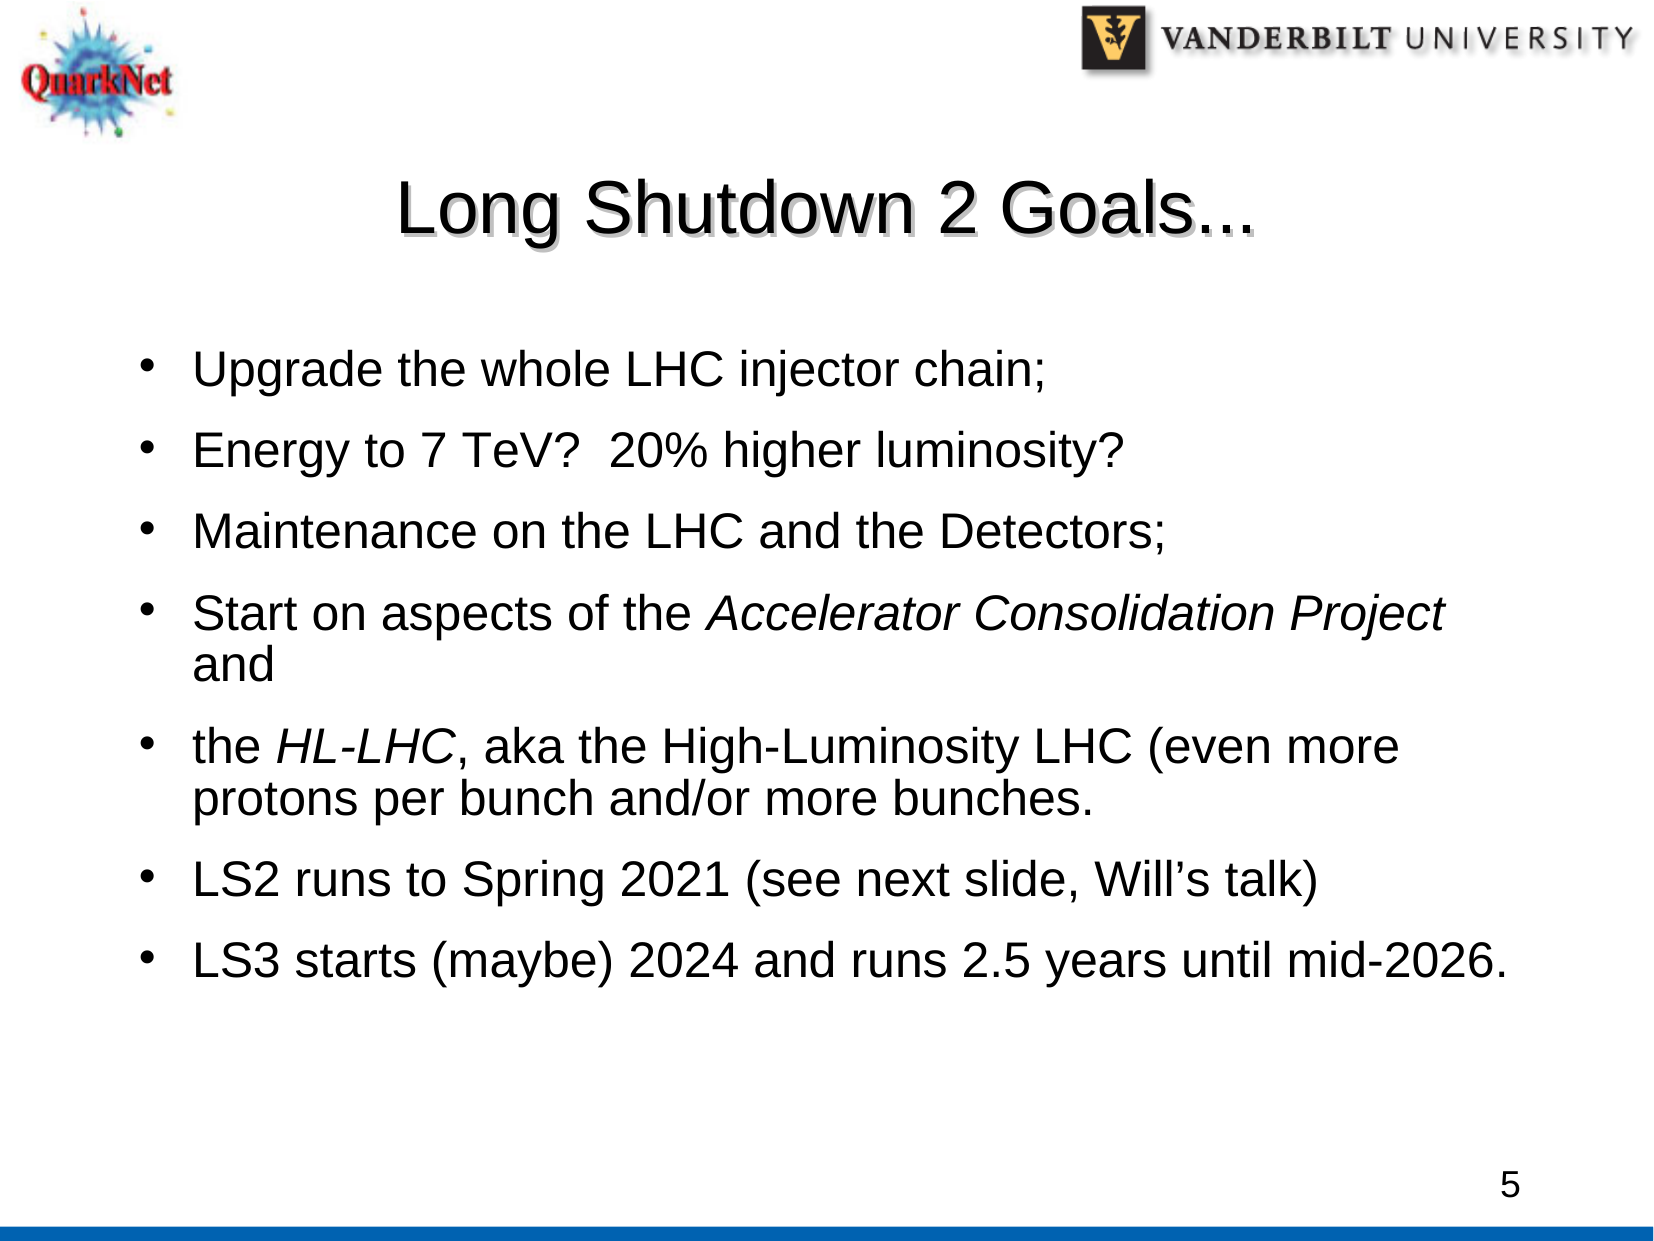

# Long Shutdown 2 Goals...
Upgrade the whole LHC injector chain;
Energy to 7 TeV? 20% higher luminosity?
Maintenance on the LHC and the Detectors;
Start on aspects of the Accelerator Consolidation Project and
the HL-LHC, aka the High-Luminosity LHC (even more protons per bunch and/or more bunches.
LS2 runs to Spring 2021 (see next slide, Will’s talk)
LS3 starts (maybe) 2024 and runs 2.5 years until mid-2026.
5